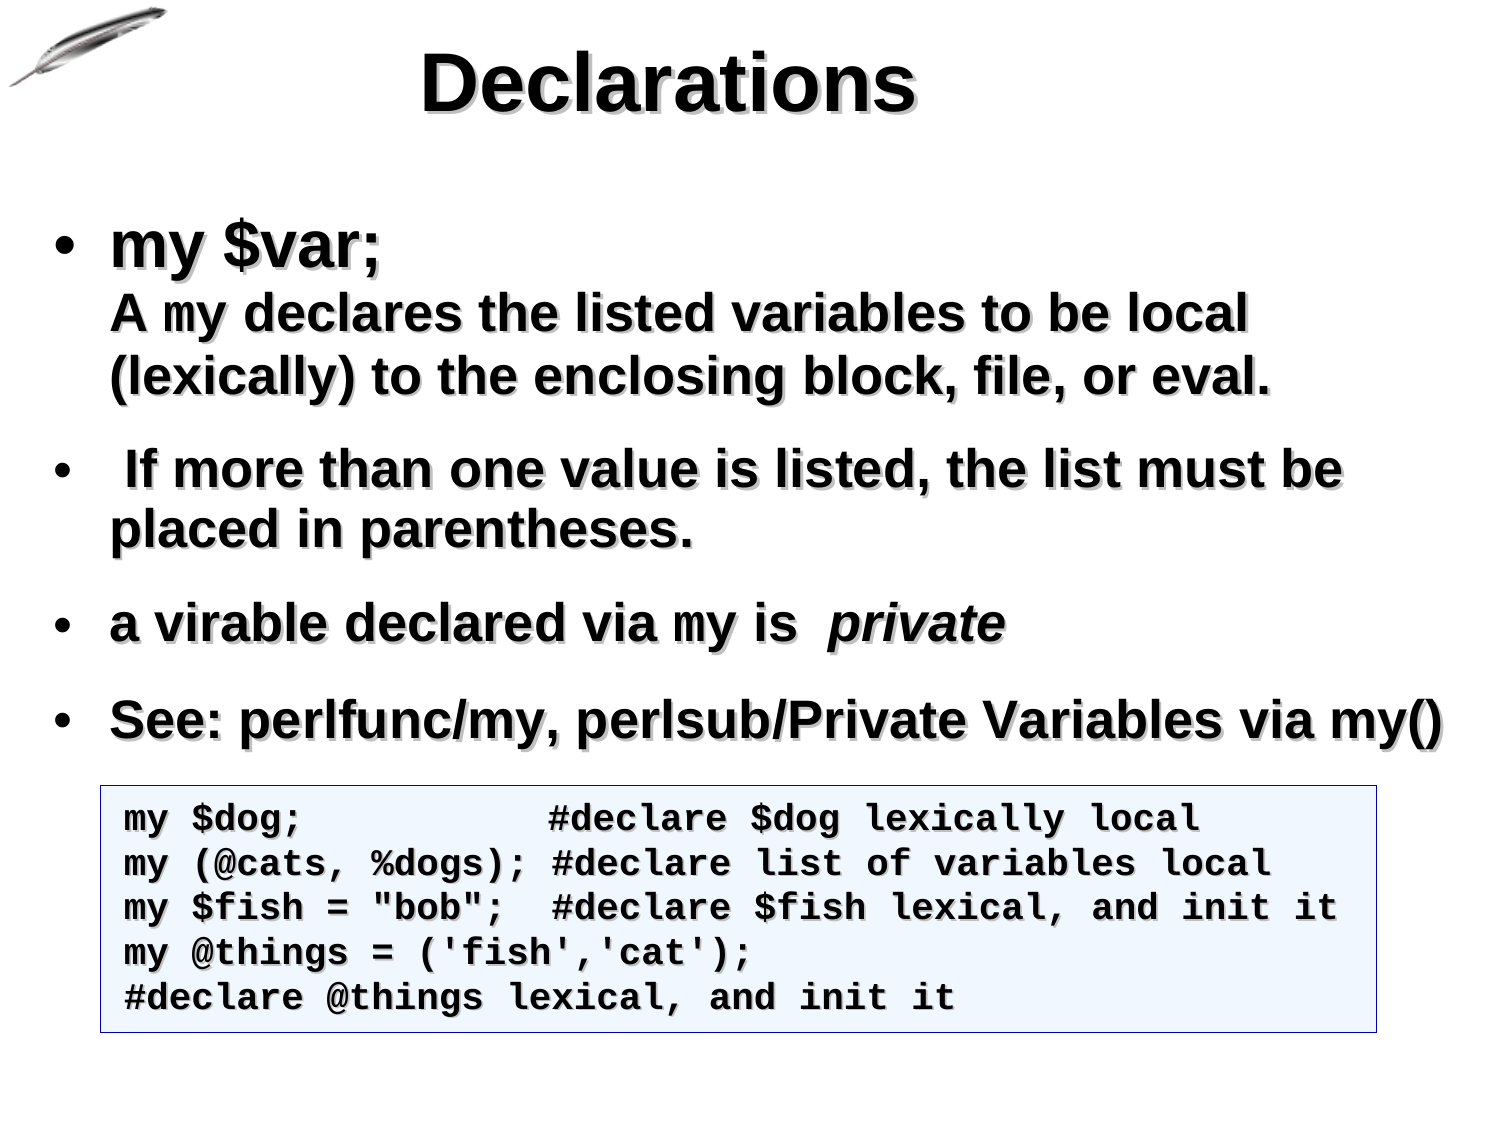

# Declarations
my $var;
A my declares the listed variables to be local (lexically) to the enclosing block, file, or eval.
 If more than one value is listed, the list must be placed in parentheses.
a virable declared via my is private
See: perlfunc/my, perlsub/Private Variables via my()
my $dog;	 #declare $dog lexically local
my (@cats, %dogs); #declare list of variables local
my $fish = "bob"; #declare $fish lexical, and init it
my @things = ('fish','cat');
#declare @things lexical, and init it